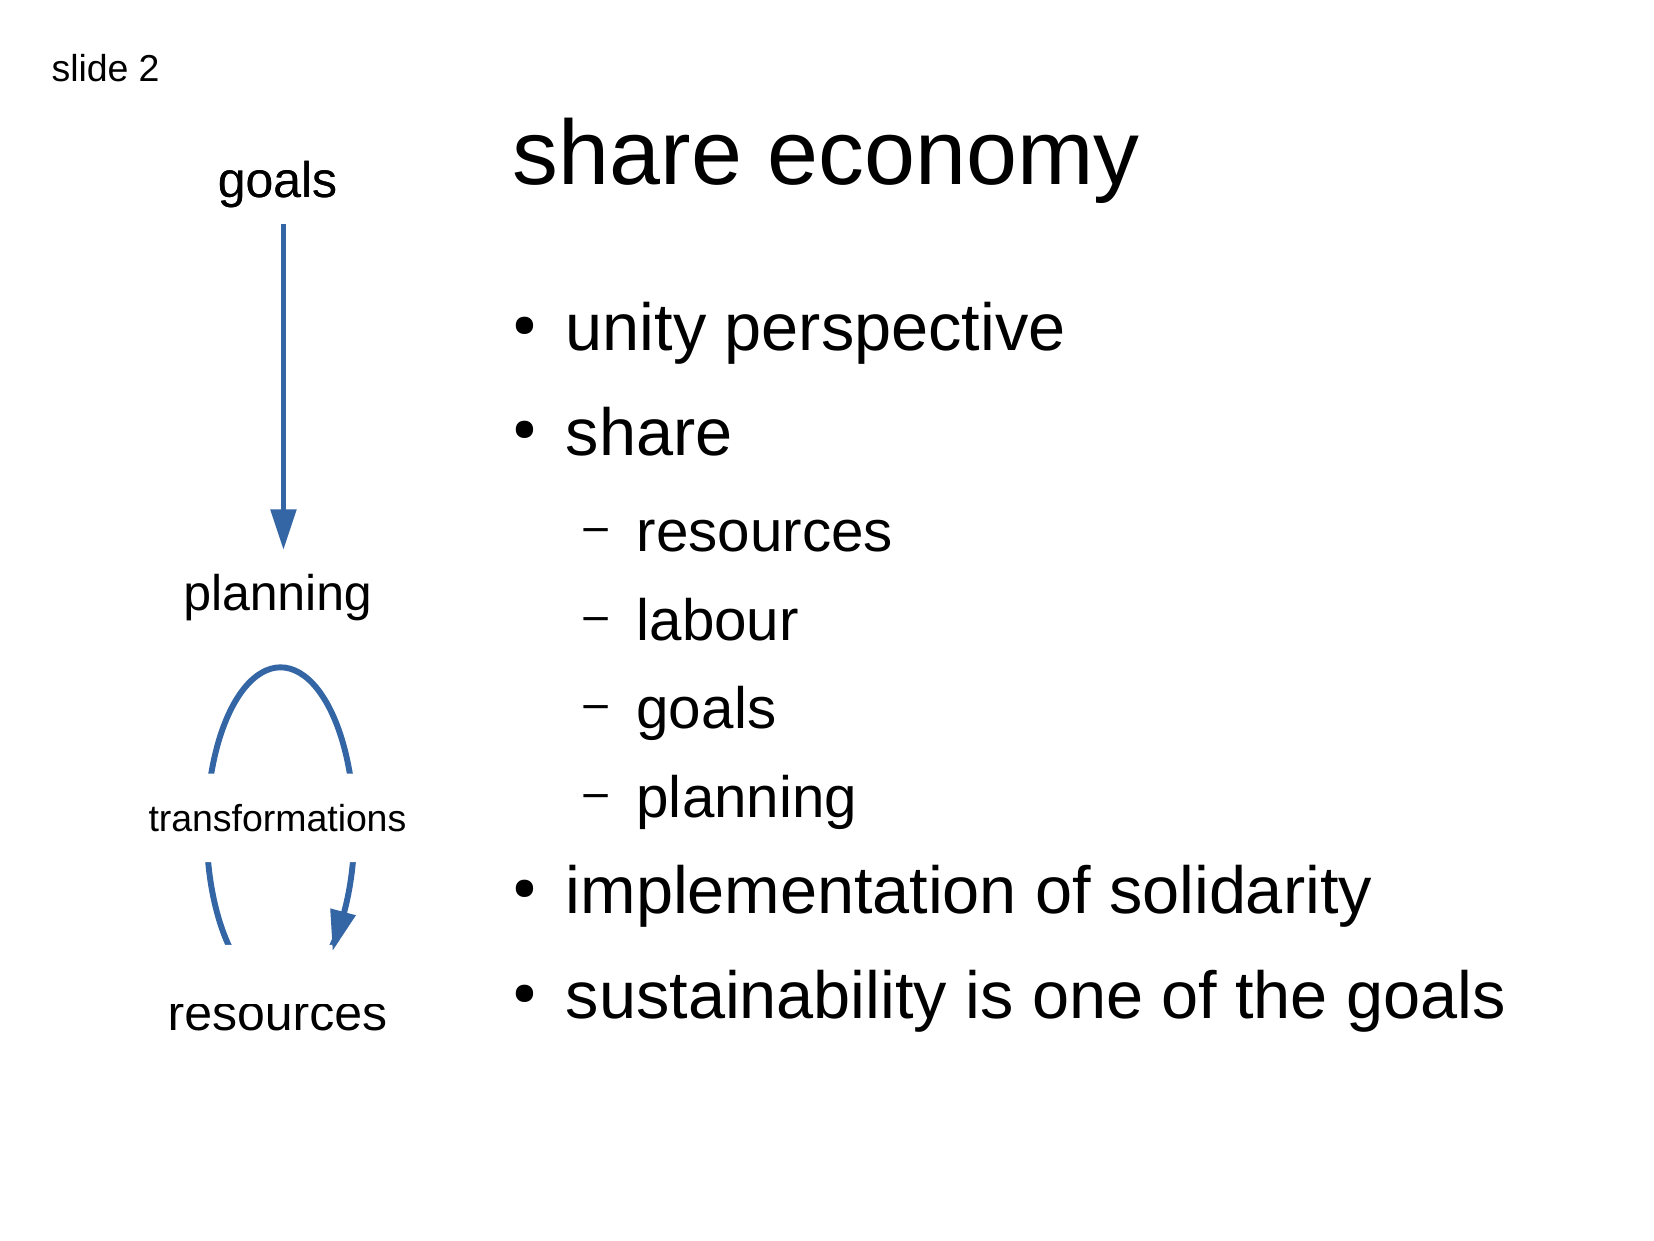

slide 2
# share economy
goals
goals
unity perspective
share
resources
labour
goals
planning
implementation of solidarity
sustainability is one of the goals
planning
transformations
resources